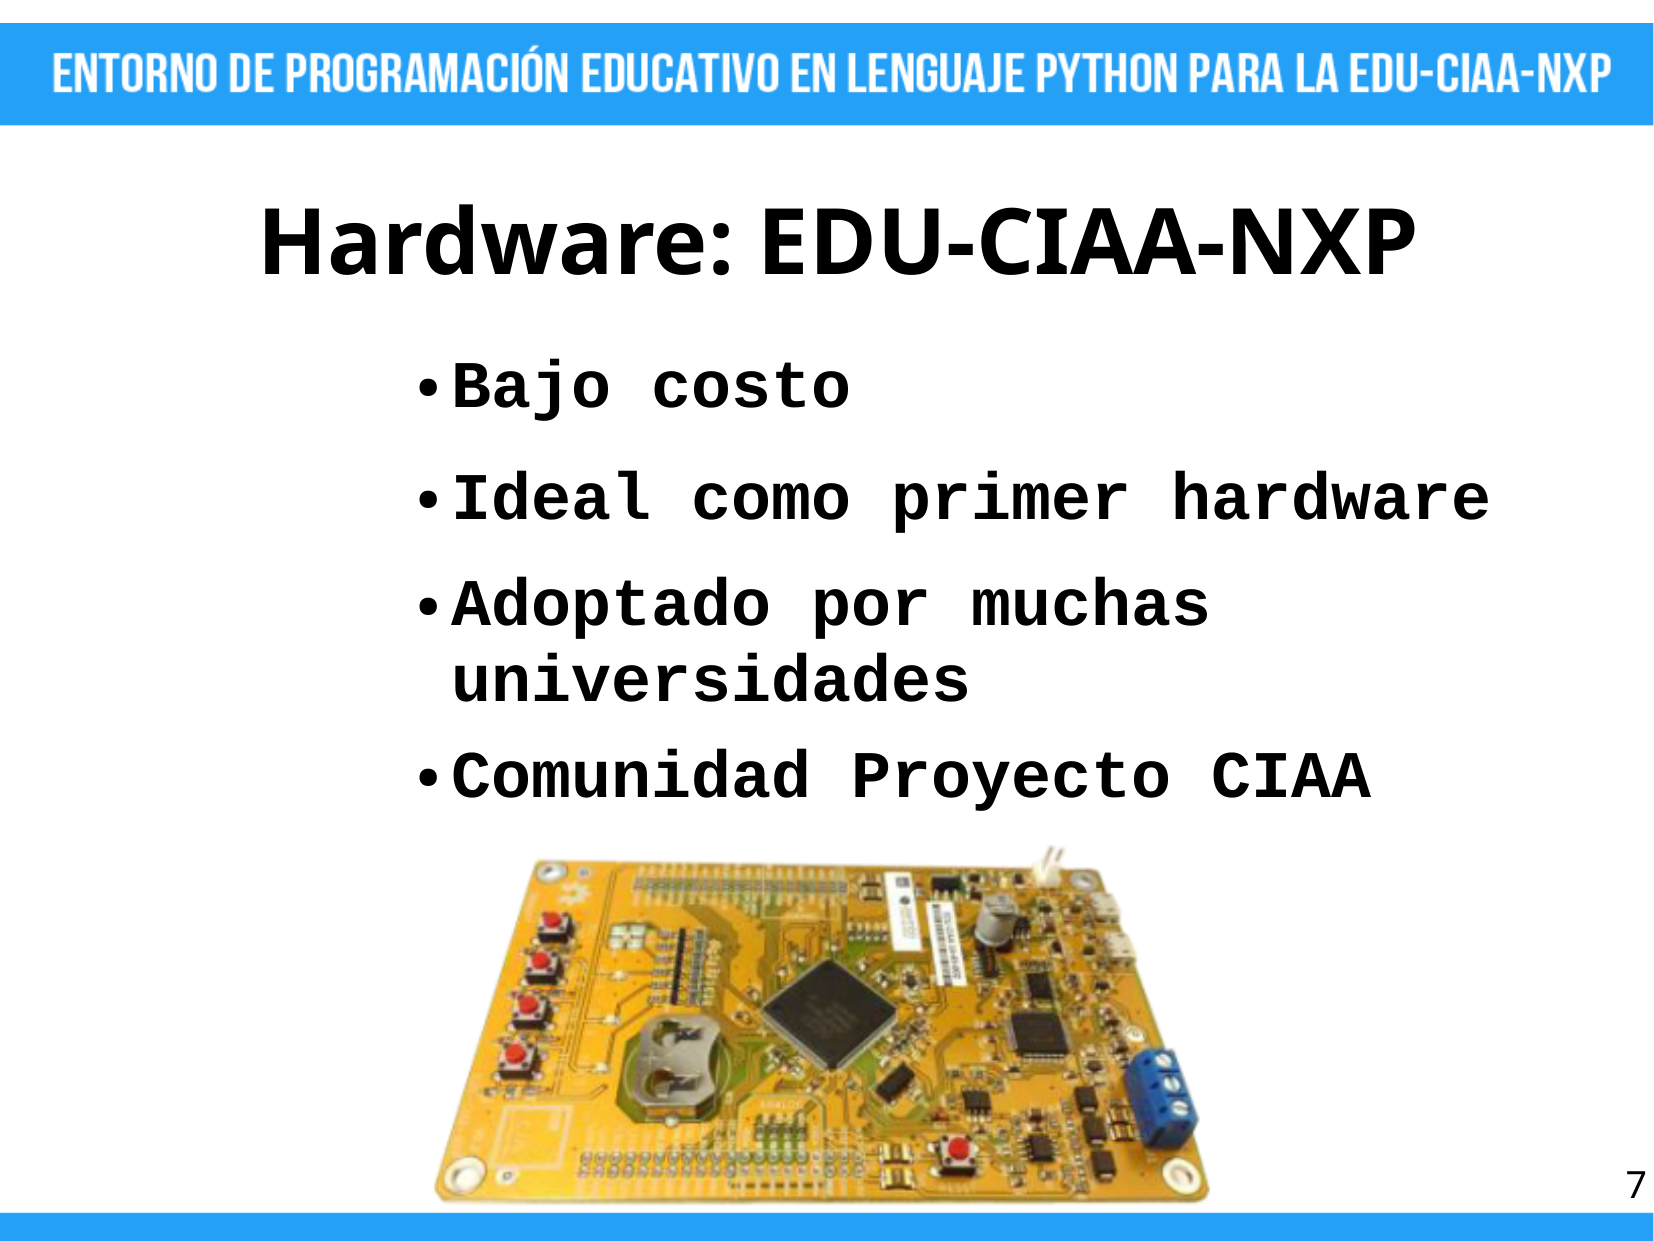

# Hardware: EDU-CIAA-NXP
Bajo costo
Ideal como primer hardware
Adoptado por muchas universidades
Comunidad Proyecto CIAA
7